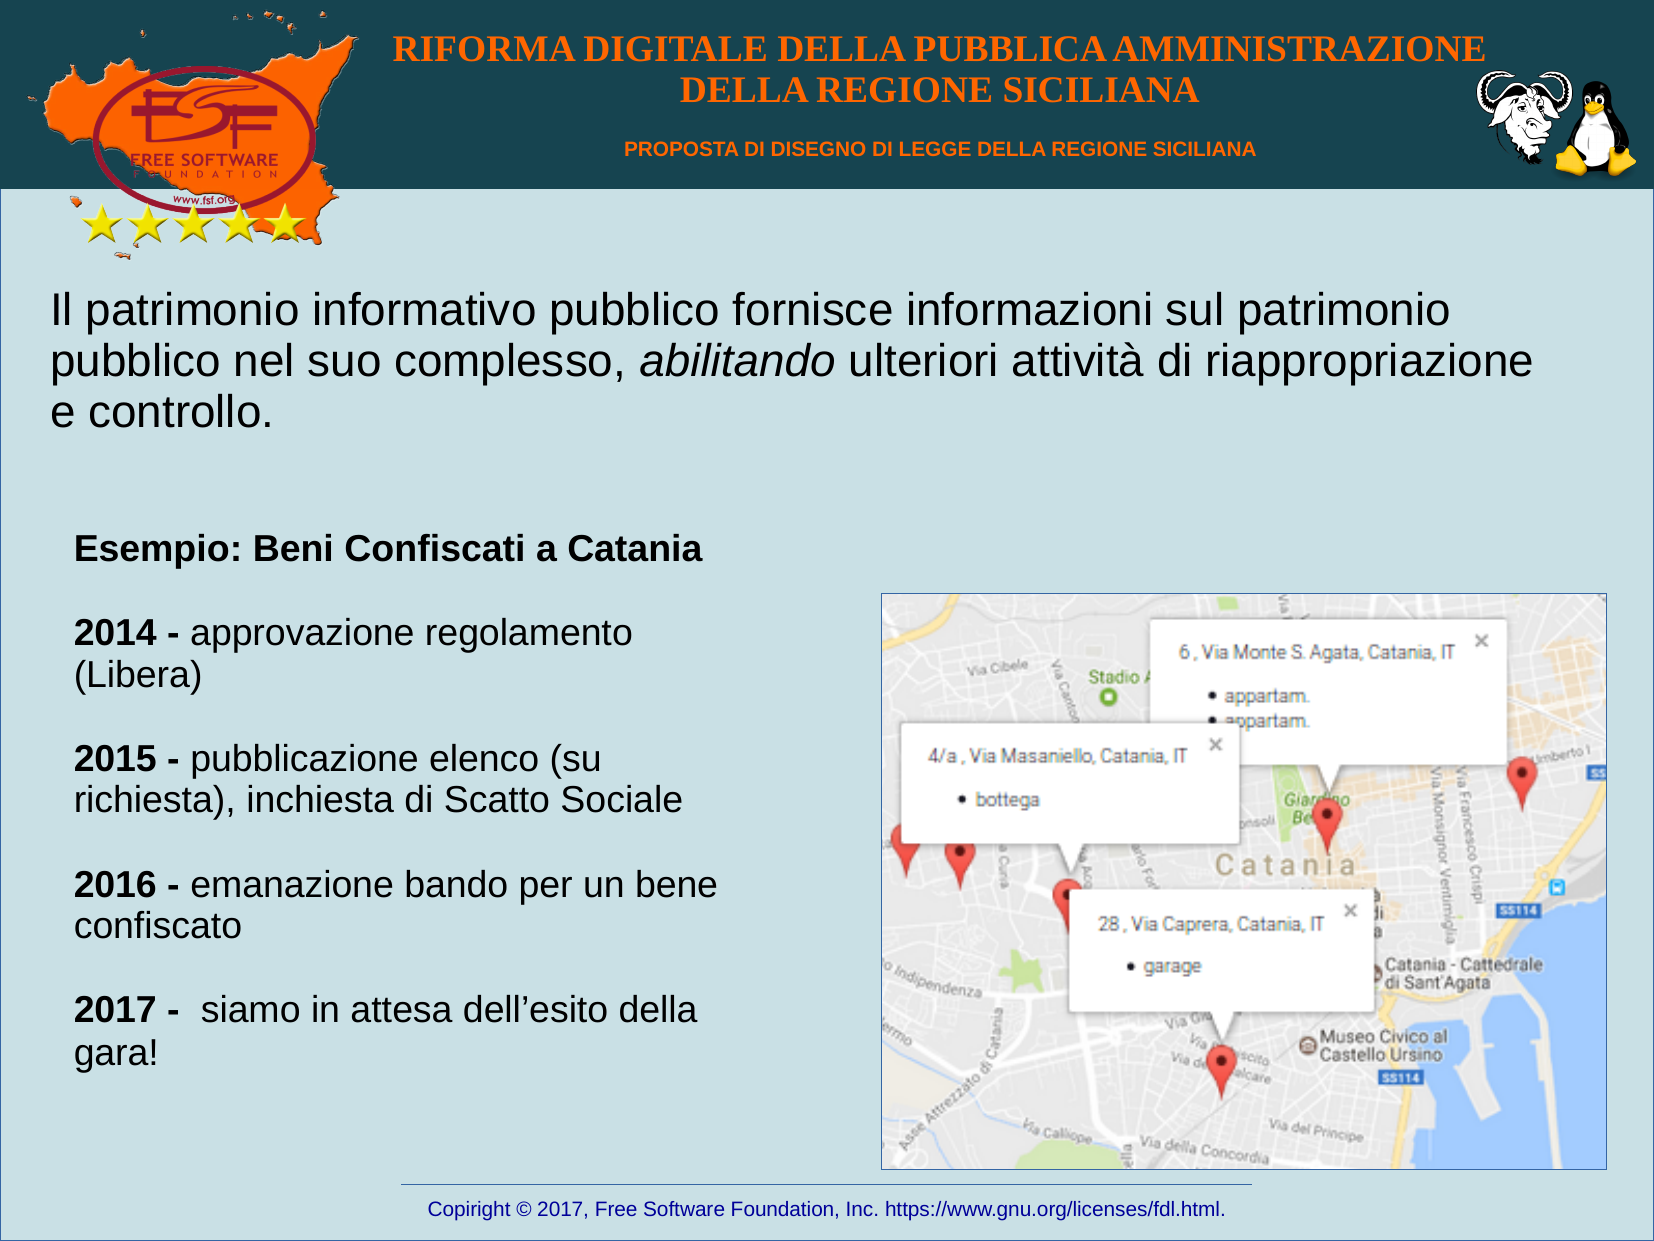

Il patrimonio informativo pubblico fornisce informazioni sul patrimonio pubblico nel suo complesso, abilitando ulteriori attività di riappropriazione e controllo.
Esempio: Beni Confiscati a Catania
2014 - approvazione regolamento (Libera)
2015 - pubblicazione elenco (su richiesta), inchiesta di Scatto Sociale
2016 - emanazione bando per un bene confiscato
2017 - siamo in attesa dell’esito della gara!